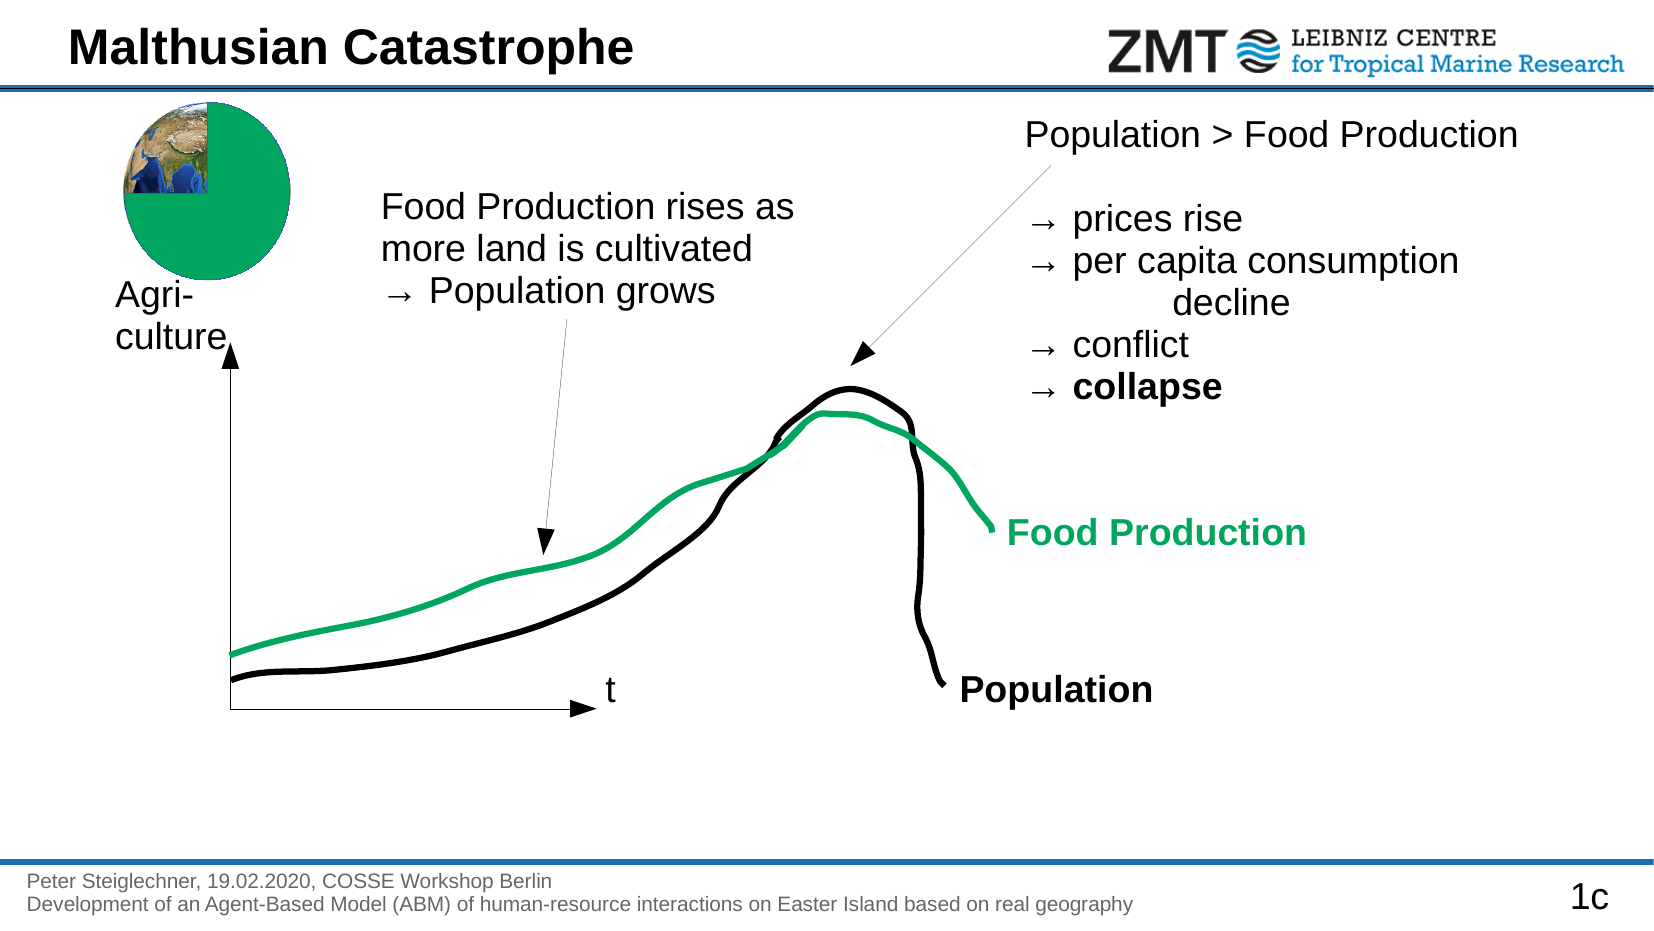

Malthusian Catastrophe
Population > Food Production
→ prices rise
→ per capita consumption
		decline
→ conflict
→ collapse
Food Production rises as more land is cultivated
→ Population grows
Agri-
culture
Food Production
t
Population
1c